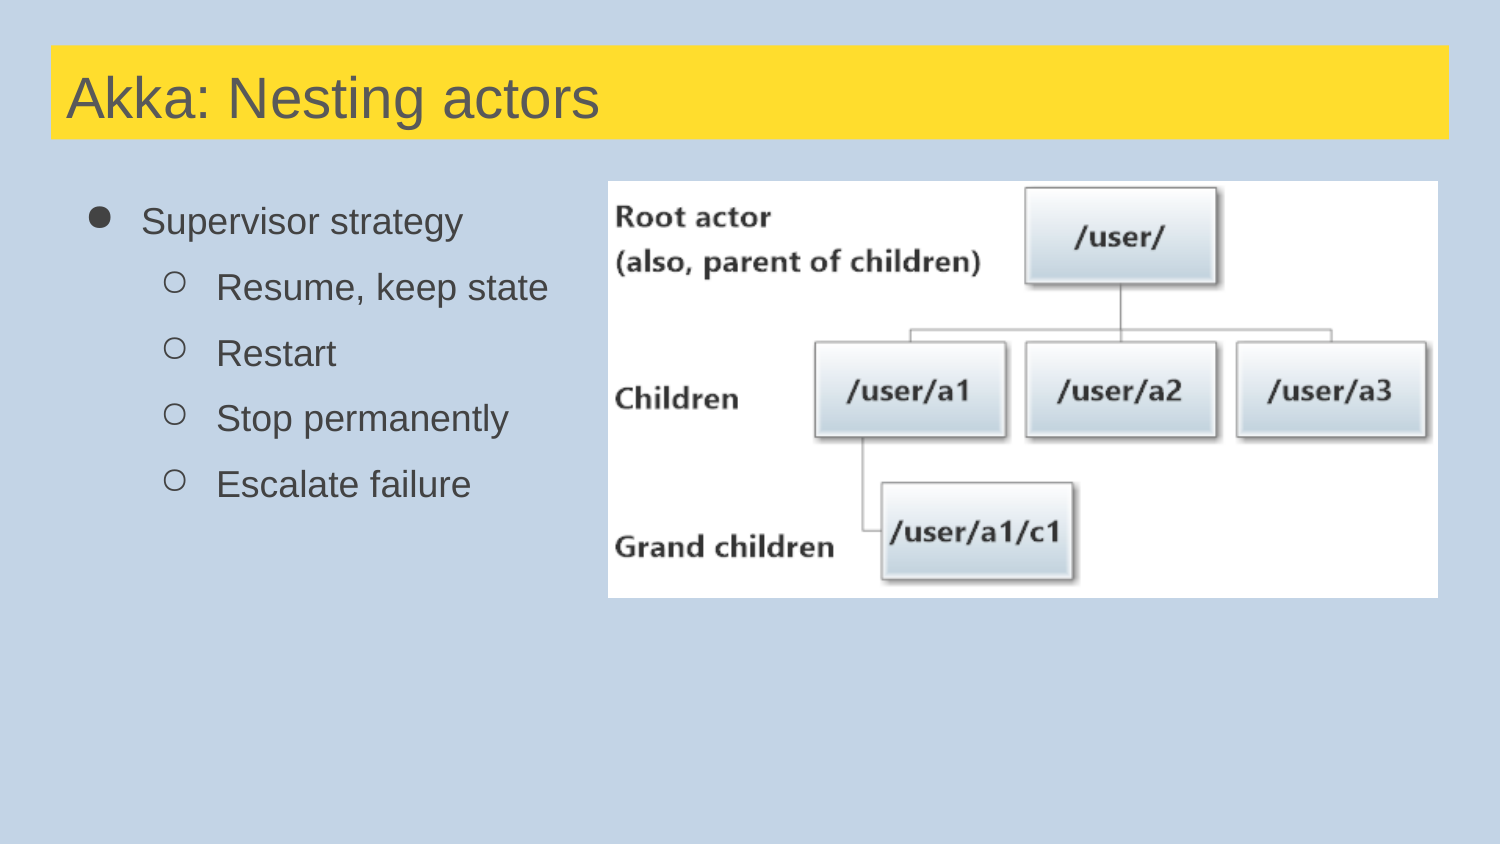

# Akka: Nesting actors
Supervisor strategy
Resume, keep state
Restart
Stop permanently
Escalate failure